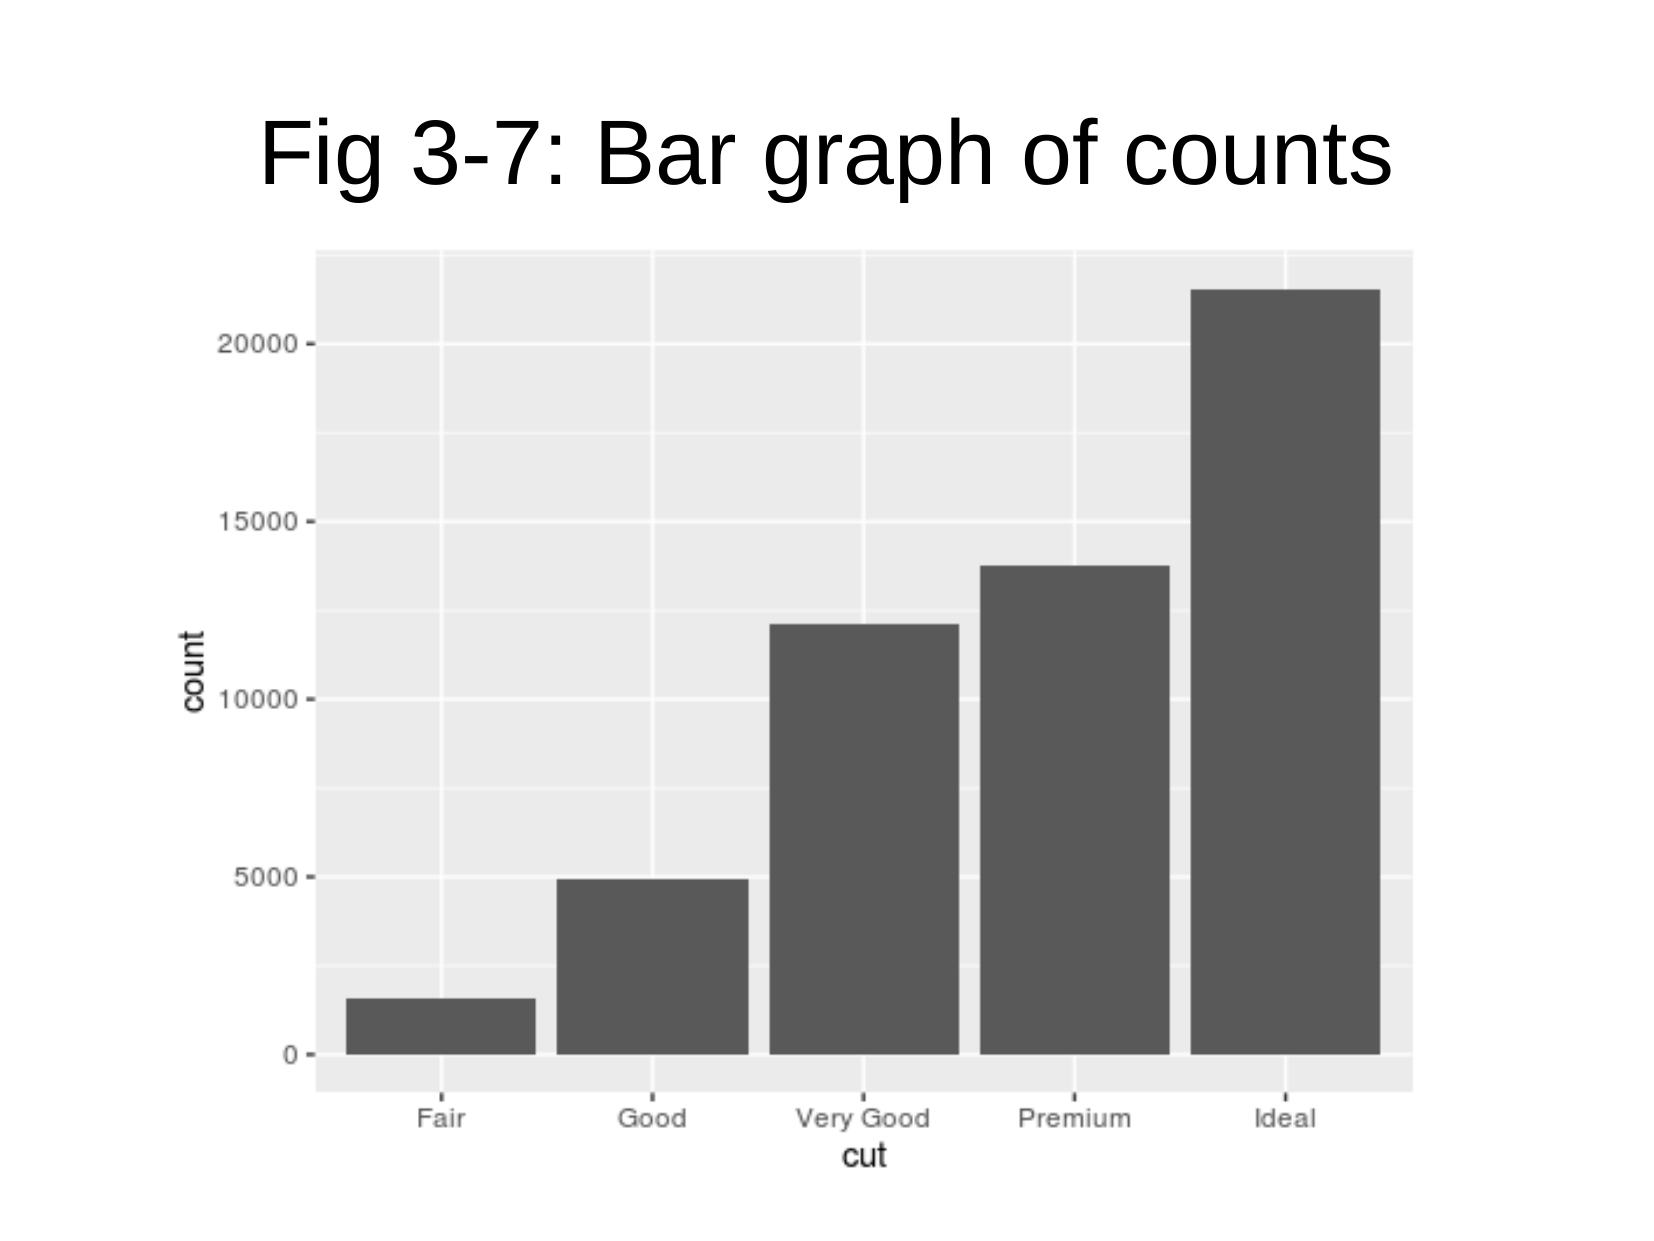

# Fig 3-7: Bar graph of counts